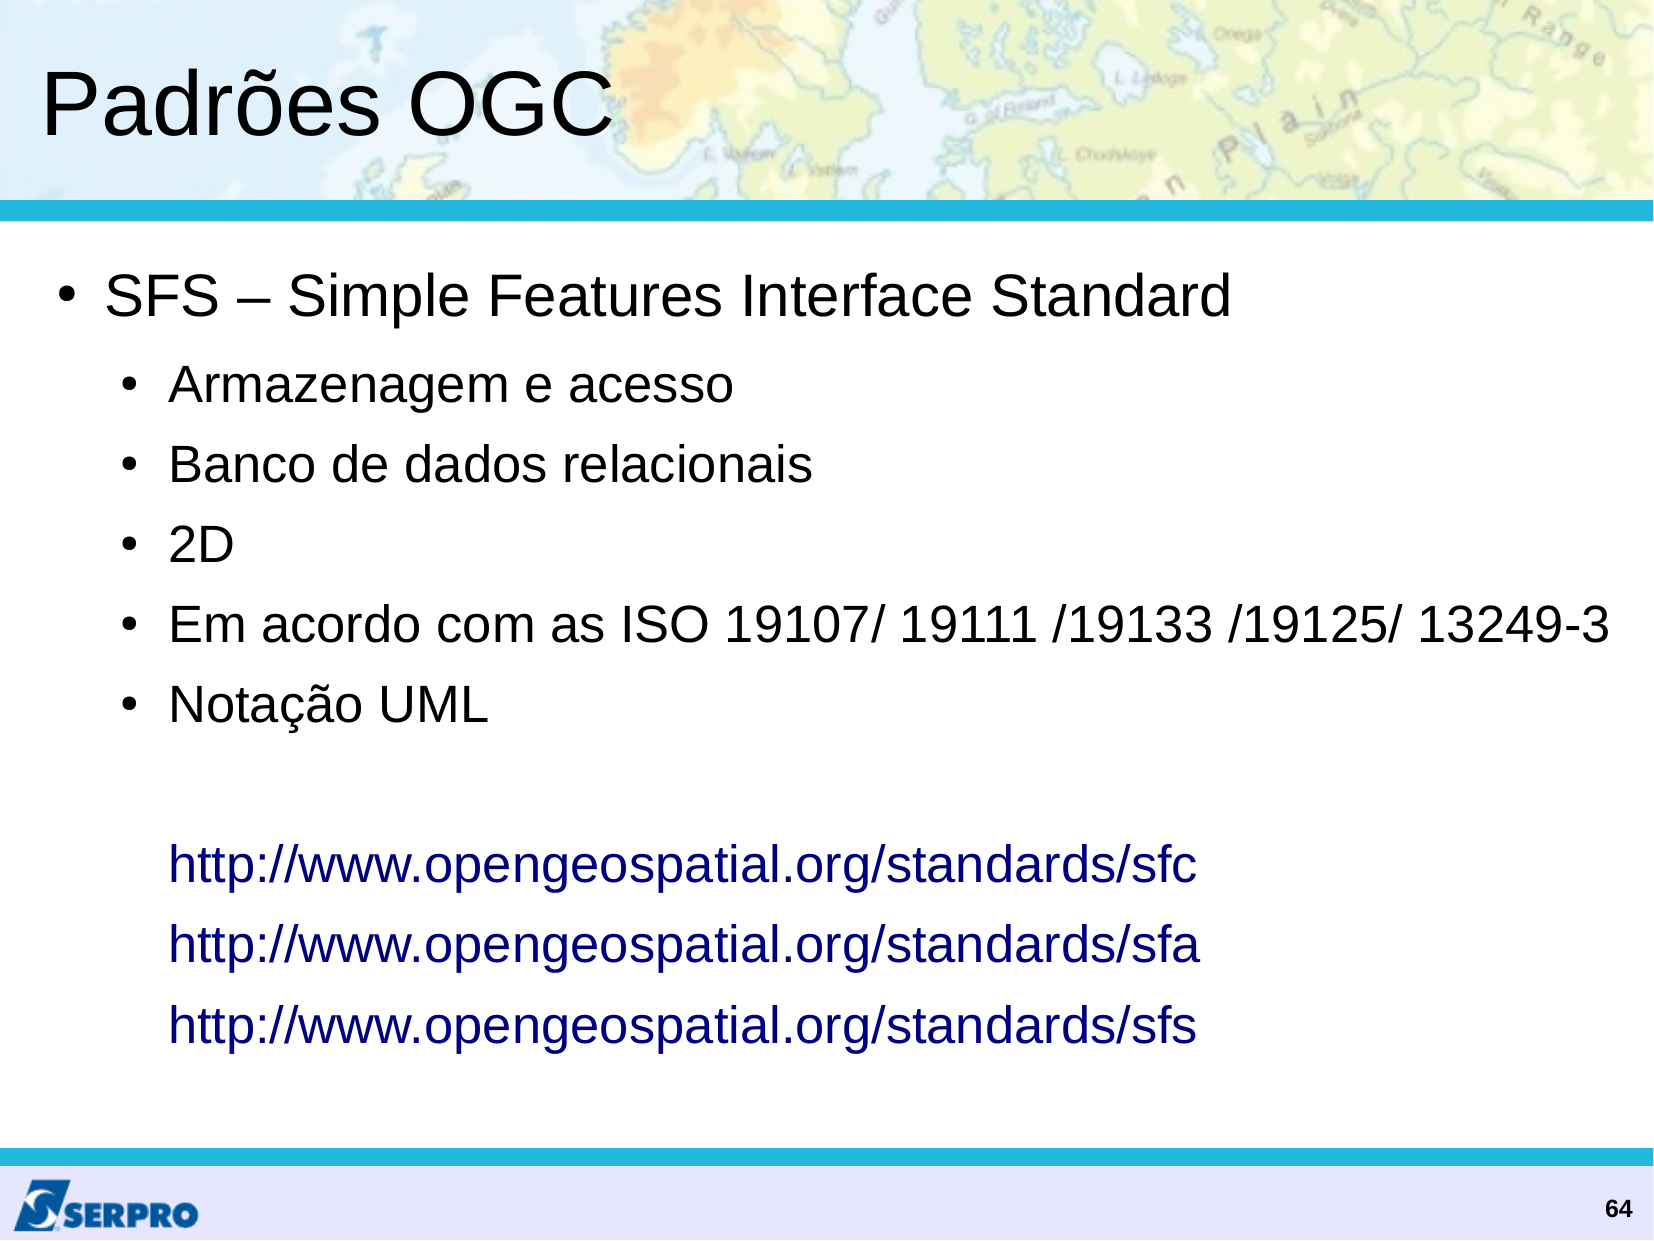

# Padrões OGC
SFS – Simple Features Interface Standard
Armazenagem e acesso
Banco de dados relacionais
2D
Em acordo com as ISO 19107/ 19111 /19133 /19125/ 13249-3
Notação UML
http://www.opengeospatial.org/standards/sfc
http://www.opengeospatial.org/standards/sfa
http://www.opengeospatial.org/standards/sfs
64